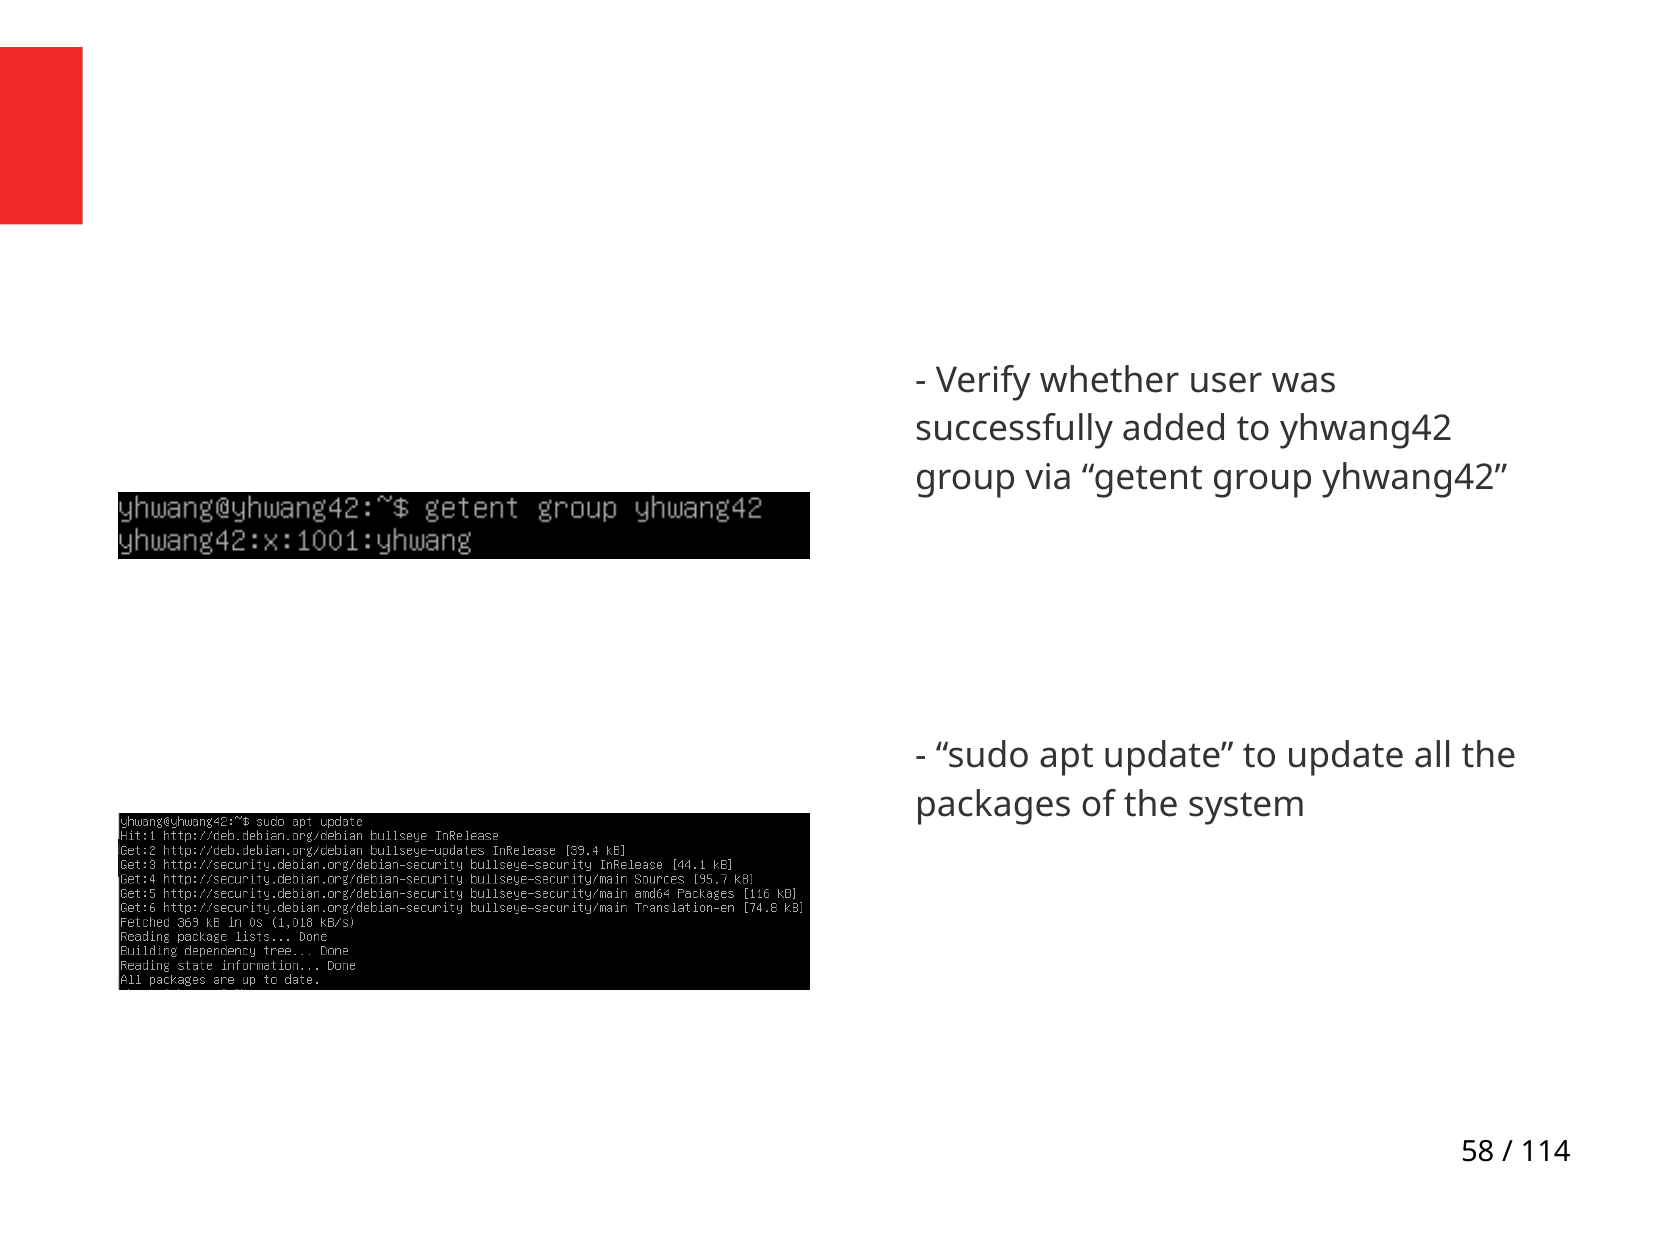

# - Verify whether user was successfully added to yhwang42 group via “getent group yhwang42”
- “sudo apt update” to update all the packages of the system
58